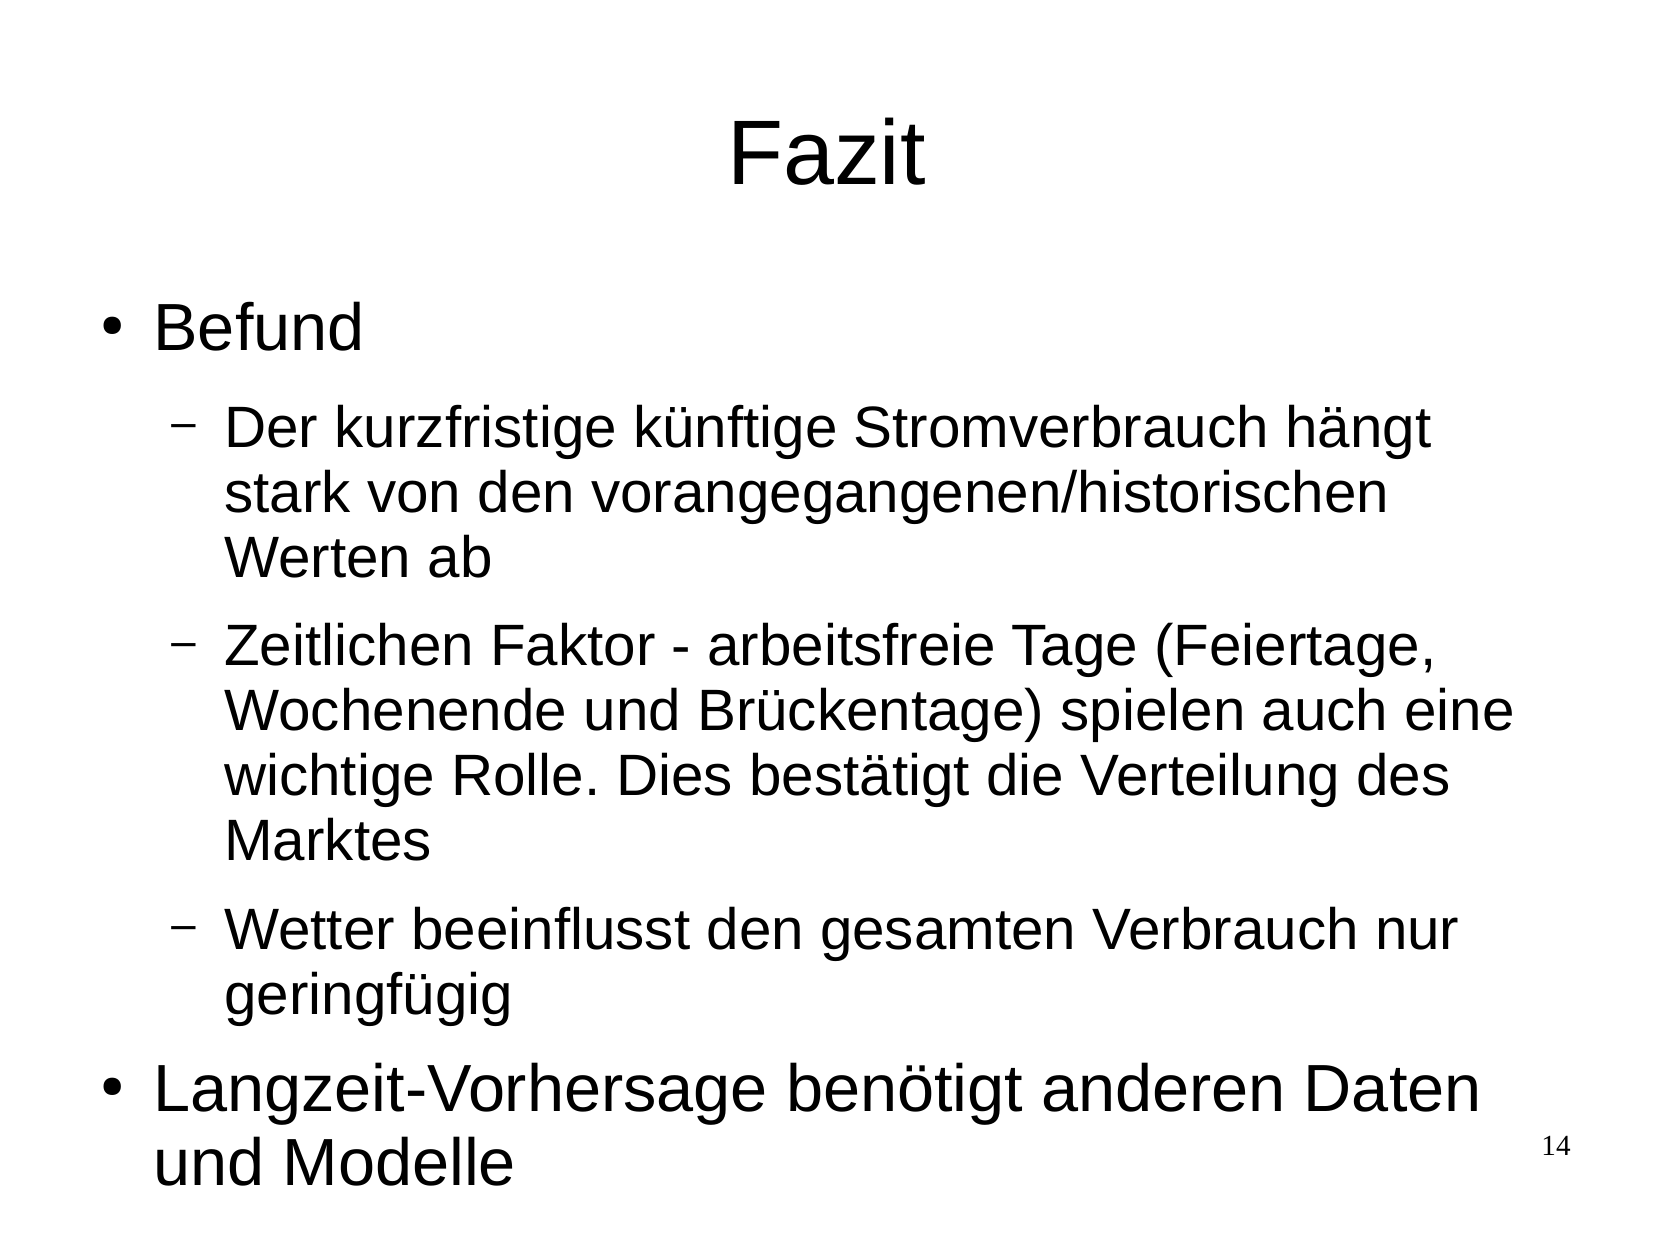

# Fazit
Befund
Der kurzfristige künftige Stromverbrauch hängt stark von den vorangegangenen/historischen Werten ab
Zeitlichen Faktor - arbeitsfreie Tage (Feiertage, Wochenende und Brückentage) spielen auch eine wichtige Rolle. Dies bestätigt die Verteilung des Marktes
Wetter beeinflusst den gesamten Verbrauch nur geringfügig
Langzeit-Vorhersage benötigt anderen Daten und Modelle
14